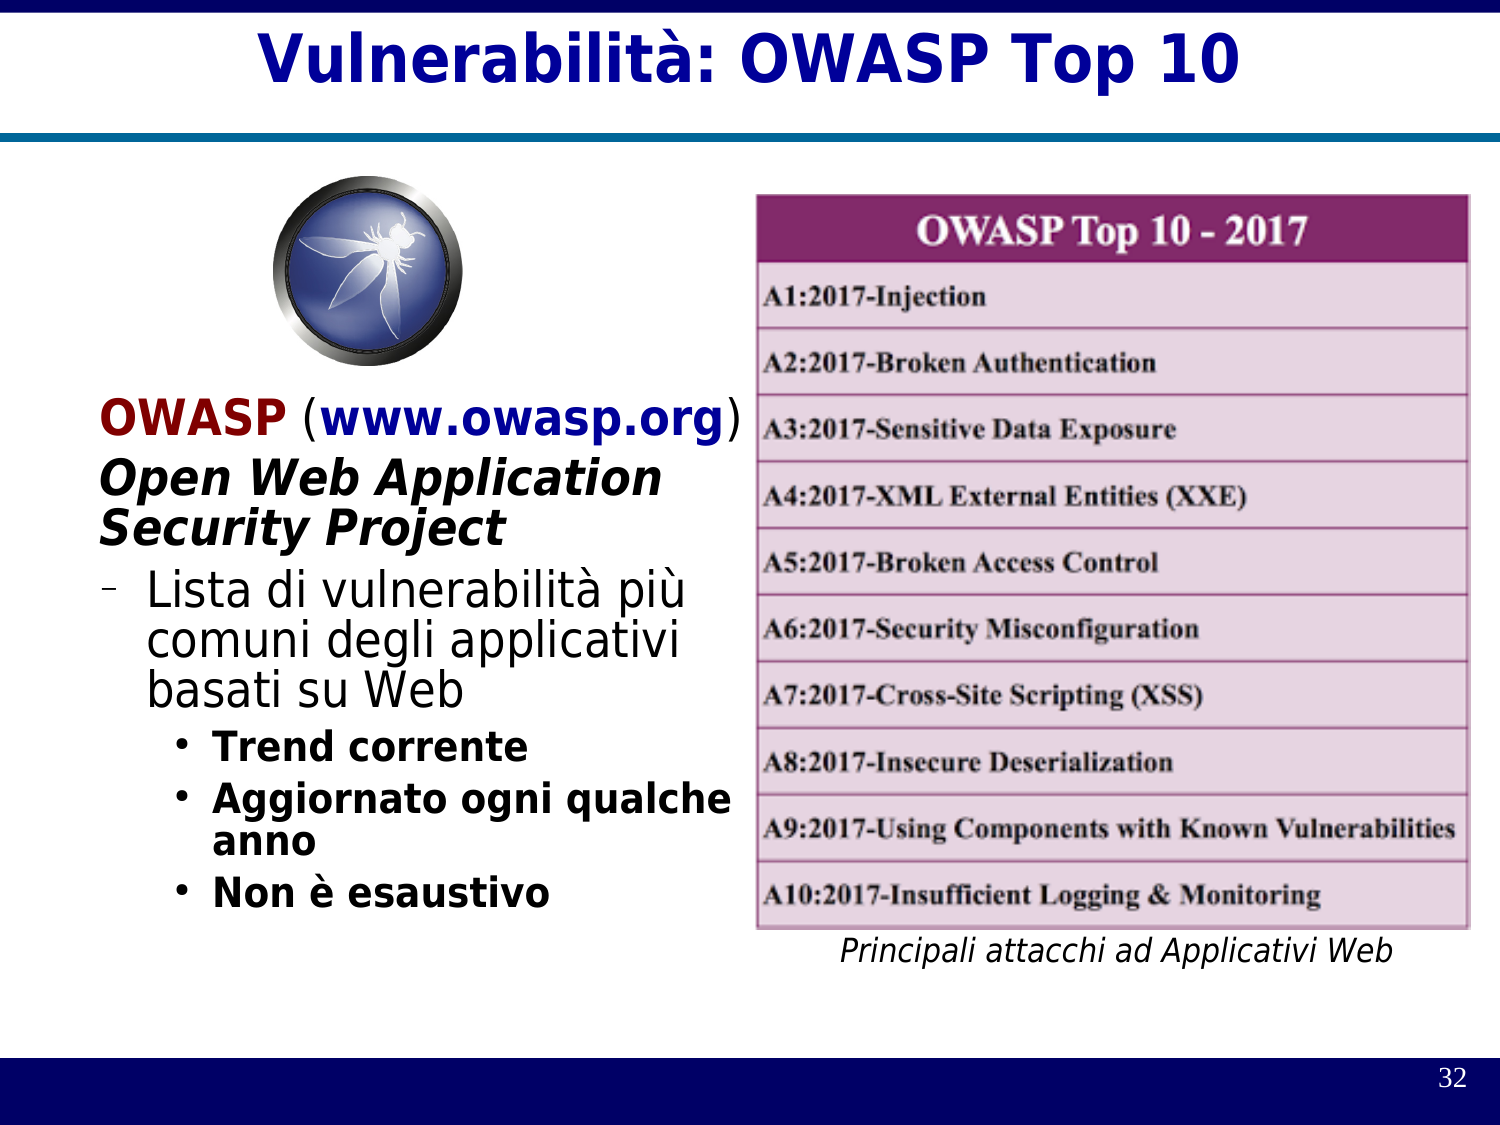

Vulnerabilità: OWASP Top 10
# OWASP (www.owasp.org)
Open Web Application Security Project
Lista di vulnerabilità più comuni degli applicativi basati su Web
Trend corrente
Aggiornato ogni qualche anno
Non è esaustivo
Principali attacchi ad Applicativi Web